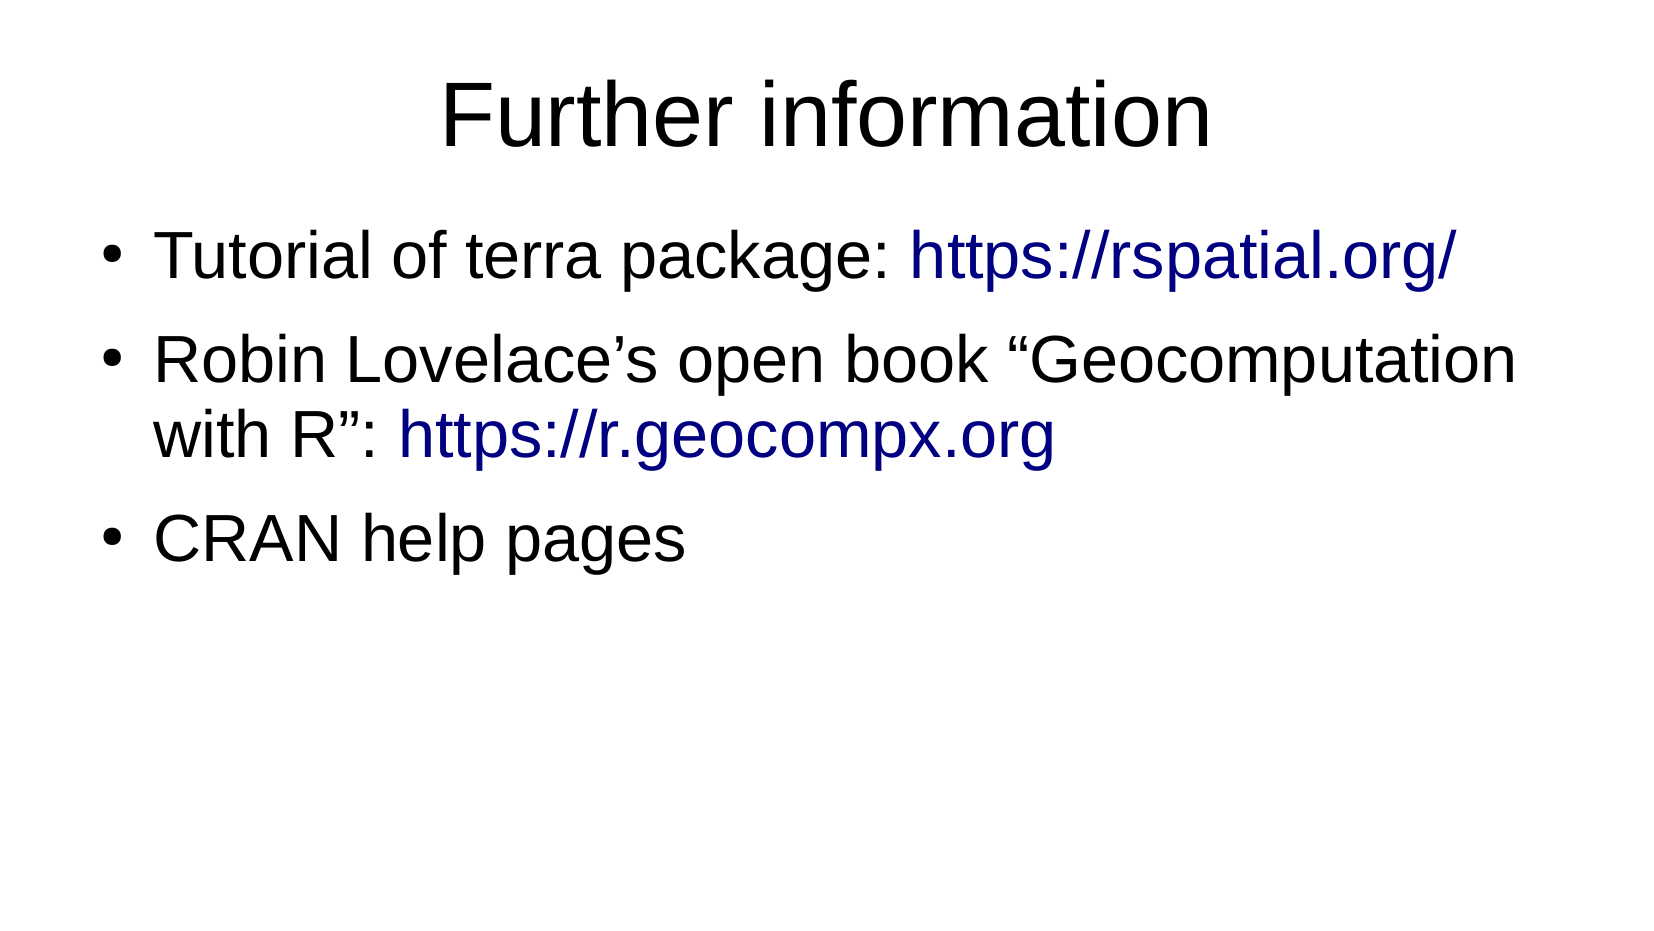

# Further information
Tutorial of terra package: https://rspatial.org/
Robin Lovelace’s open book “Geocomputation with R”: https://r.geocompx.org
CRAN help pages